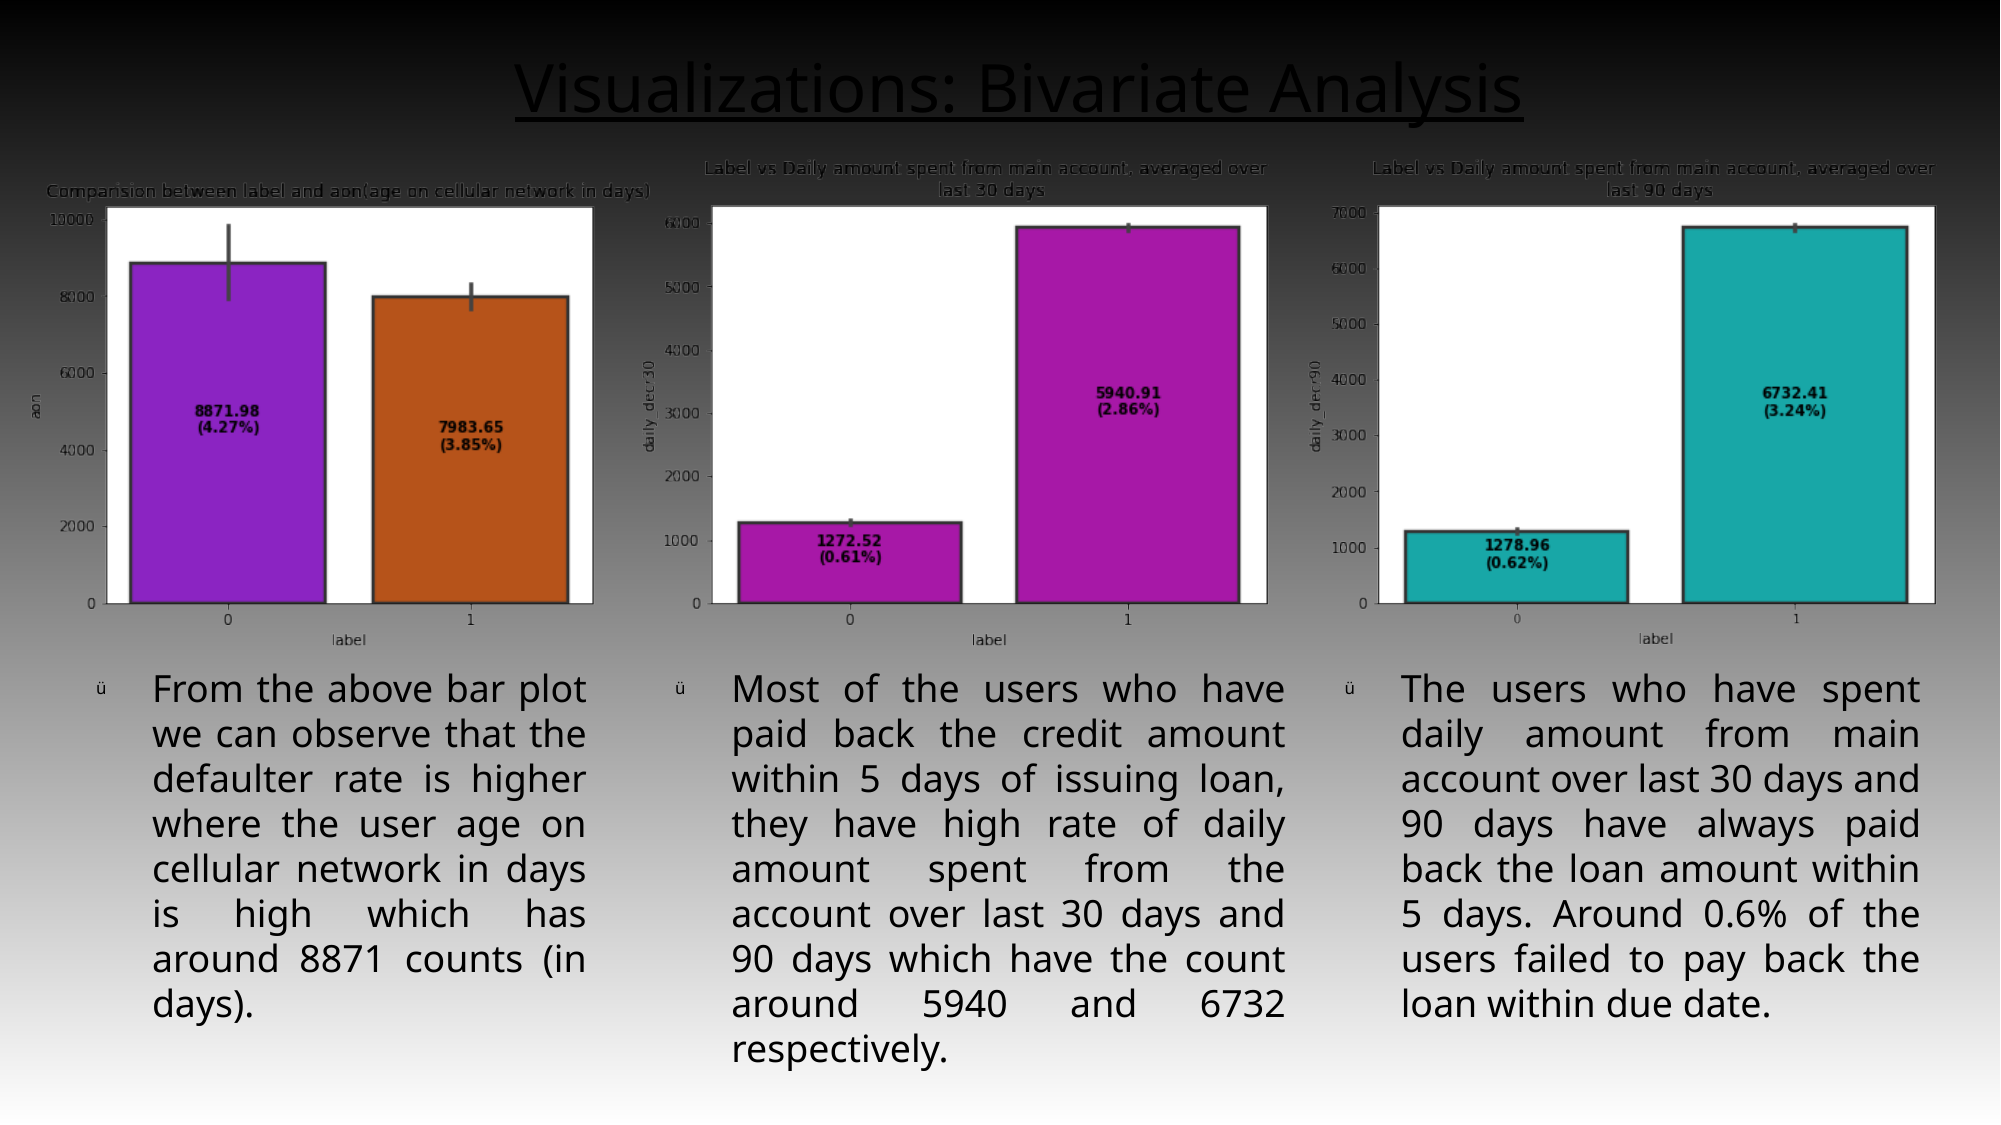

Visualizations: Bivariate Analysis
From the above bar plot we can observe that the defaulter rate is higher where the user age on cellular network in days is high which has around 8871 counts (in days).
Most of the users who have paid back the credit amount within 5 days of issuing loan, they have high rate of daily amount spent from the account over last 30 days and 90 days which have the count around 5940 and 6732 respectively.
The users who have spent daily amount from main account over last 30 days and 90 days have always paid back the loan amount within 5 days. Around 0.6% of the users failed to pay back the loan within due date.